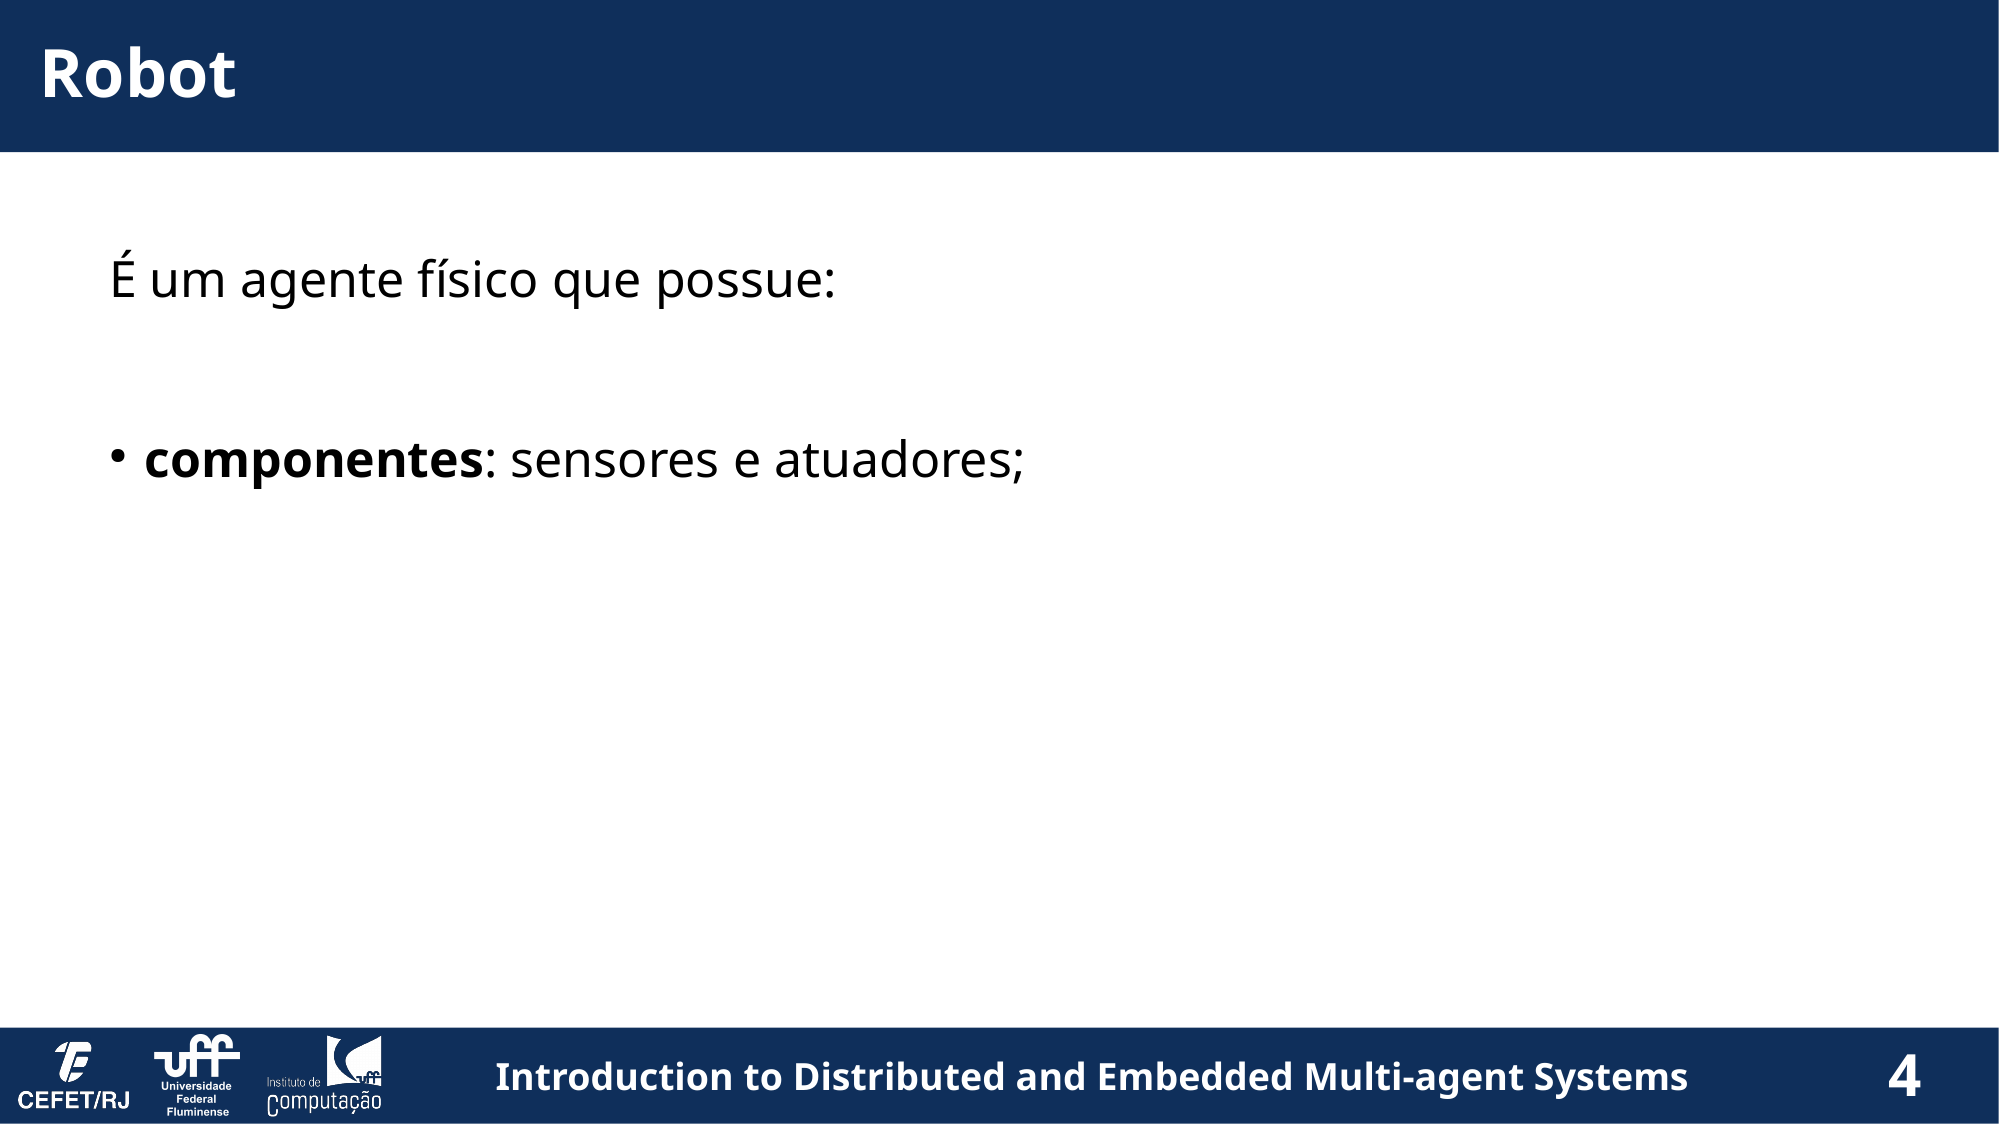

Robot
É um agente físico que possue:
componentes: sensores e atuadores;